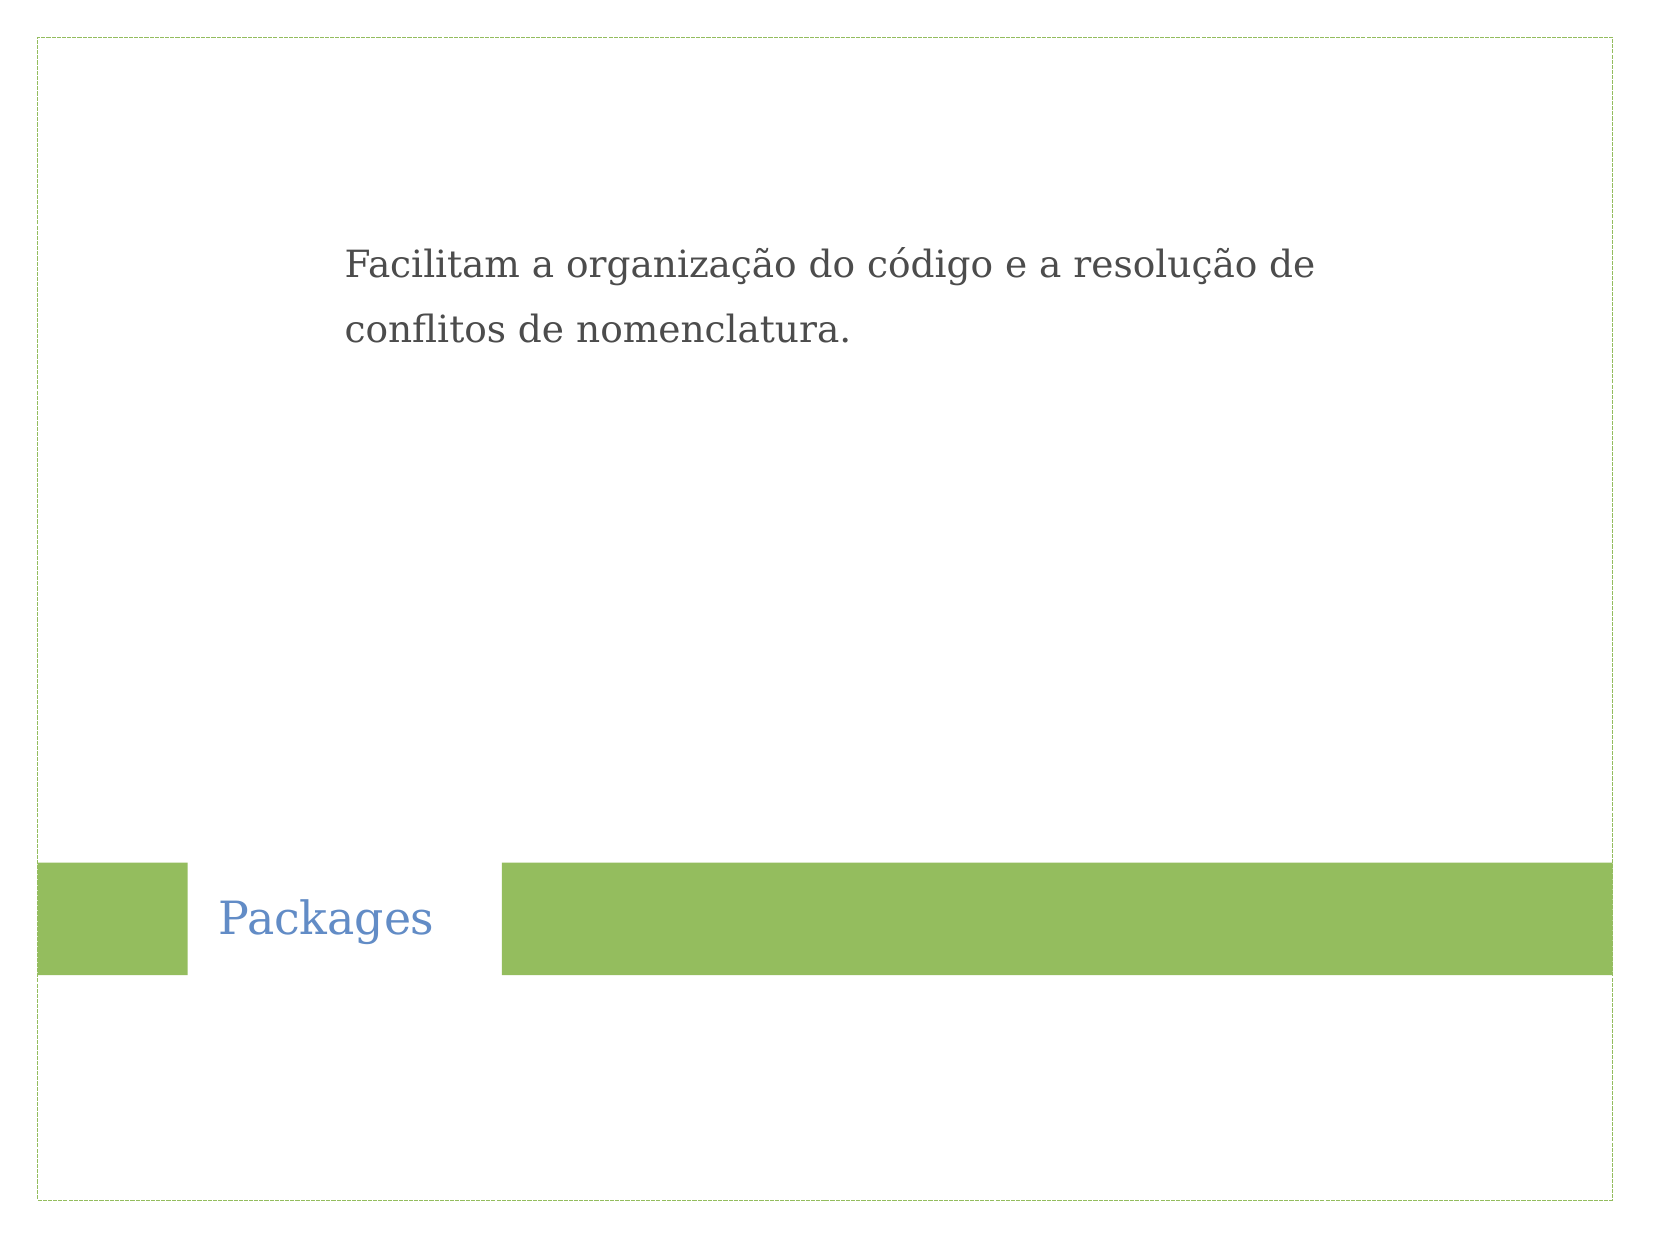

Facilitam a organização do código e a resolução de conflitos de nomenclatura.
Packages